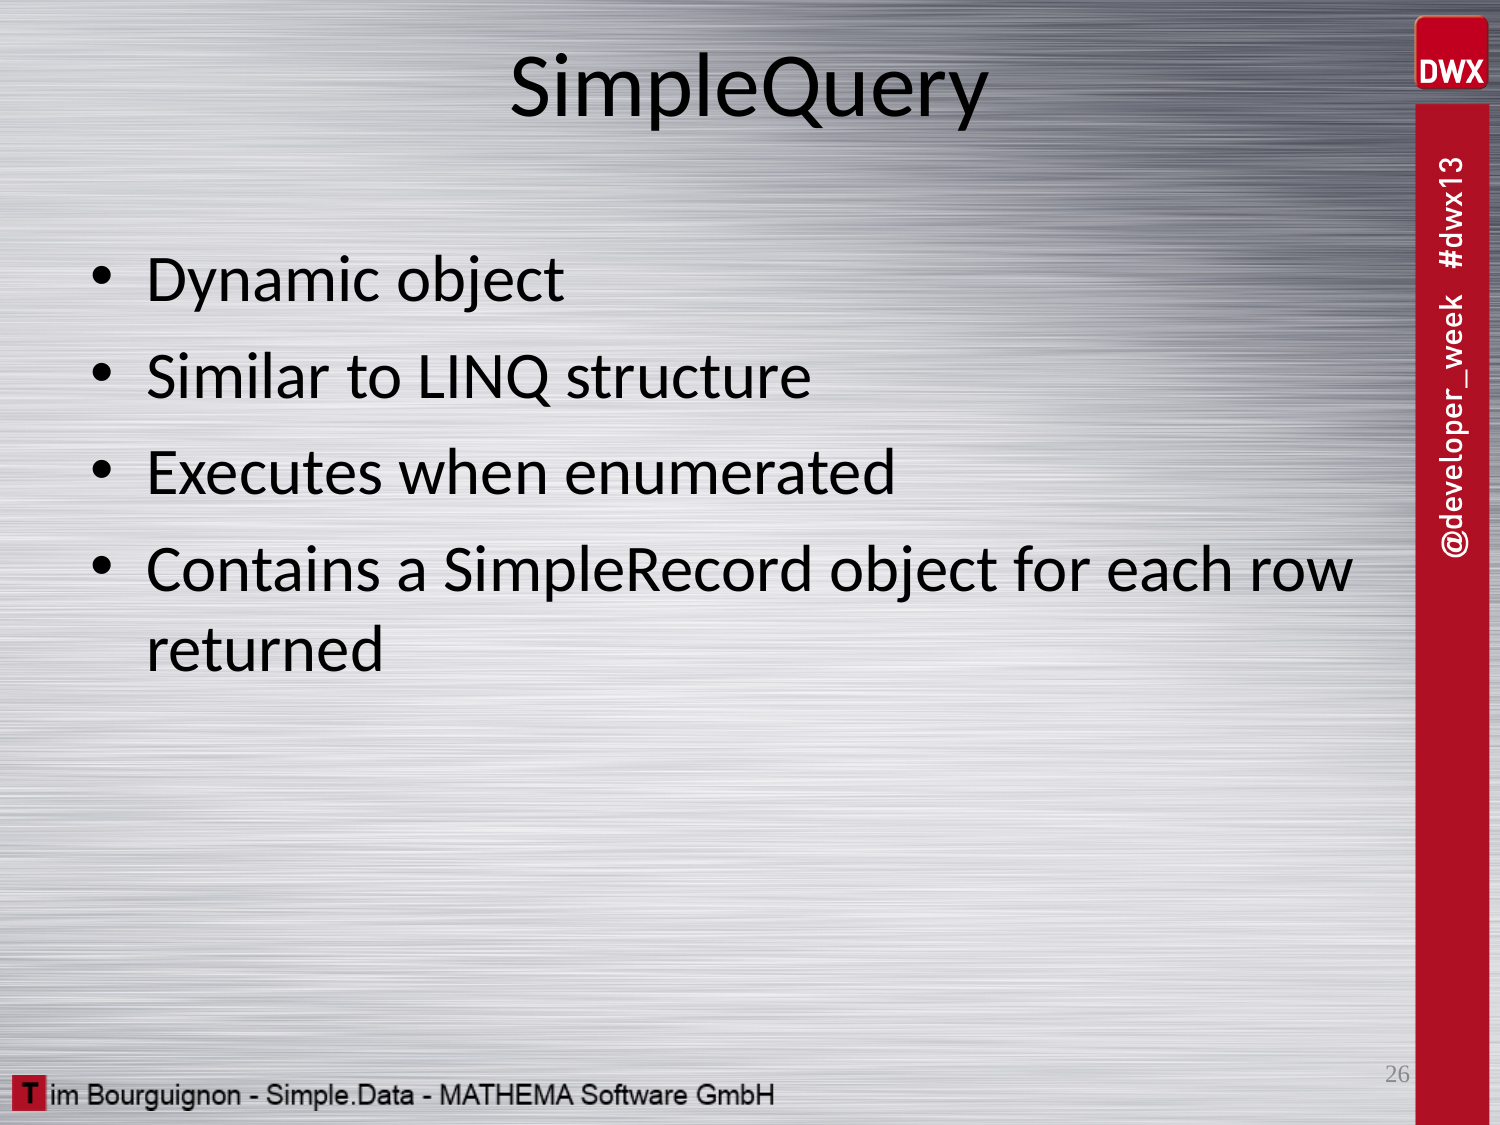

# SimpleQuery
Dynamic object
Similar to LINQ structure
Executes when enumerated
Contains a SimpleRecord object for each row returned
26